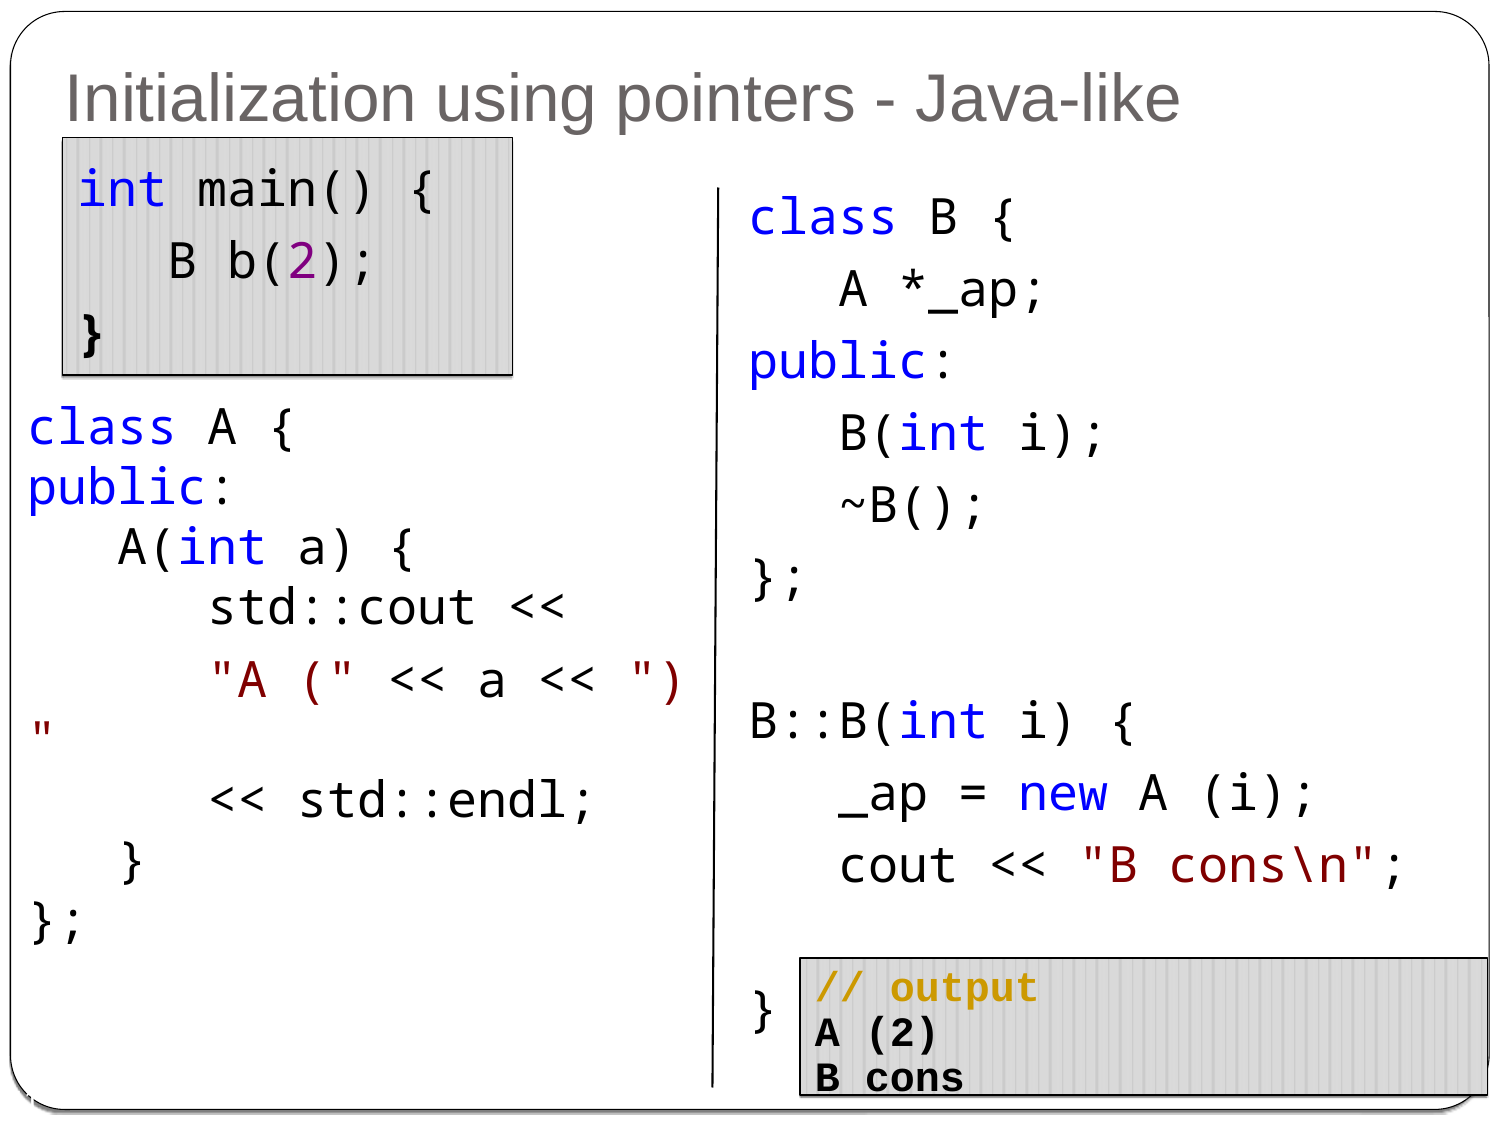

# Initialization using pointers - Java-like
int main() {
   B b(2);
}
class B {
   A *_ap;
public:
   B(int i);
 ~B();
};
B::B(int i) {
   _ap = new A (i);
   cout << "B cons\n";
}
B::~B() {
 delete _ap;
}
class A {
public:
   A(int a) {
    std::cout <<
 "A (" << a << ") "
    << std::endl;
 }
};
// output
A (2)
B cons